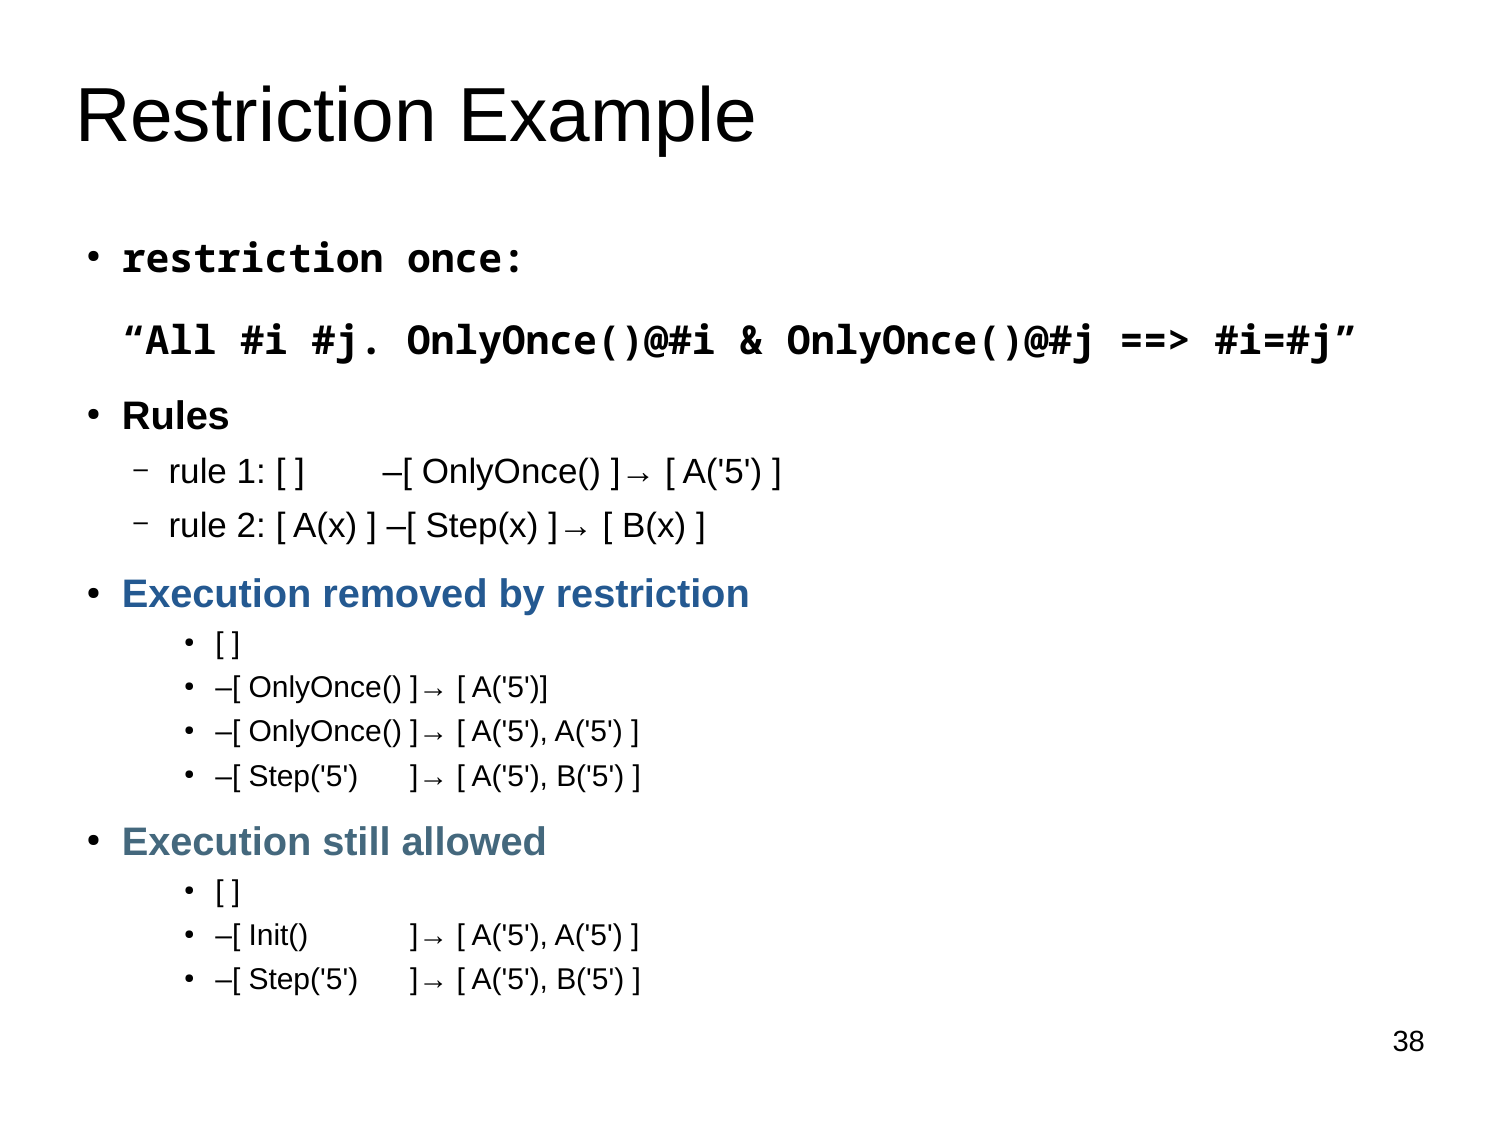

# Restriction Example
restriction once:
“All #i #j. OnlyOnce()@#i & OnlyOnce()@#j ==> #i=#j”
Rules
rule 1: [ ] –[ OnlyOnce() ]→ [ A('5') ]
rule 2: [ A(x) ] –[ Step(x) ]→ [ B(x) ]
Execution removed by restriction
[ ]
–[ OnlyOnce() ]→ [ A('5')]
–[ OnlyOnce()	]→ [ A('5'), A('5') ]
–[ Step('5')		]→ [ A('5'), B('5') ]
Execution still allowed
[ ]
–[ Init() 		]→ [ A('5'), A('5') ]
–[ Step('5')		]→ [ A('5'), B('5') ]
38